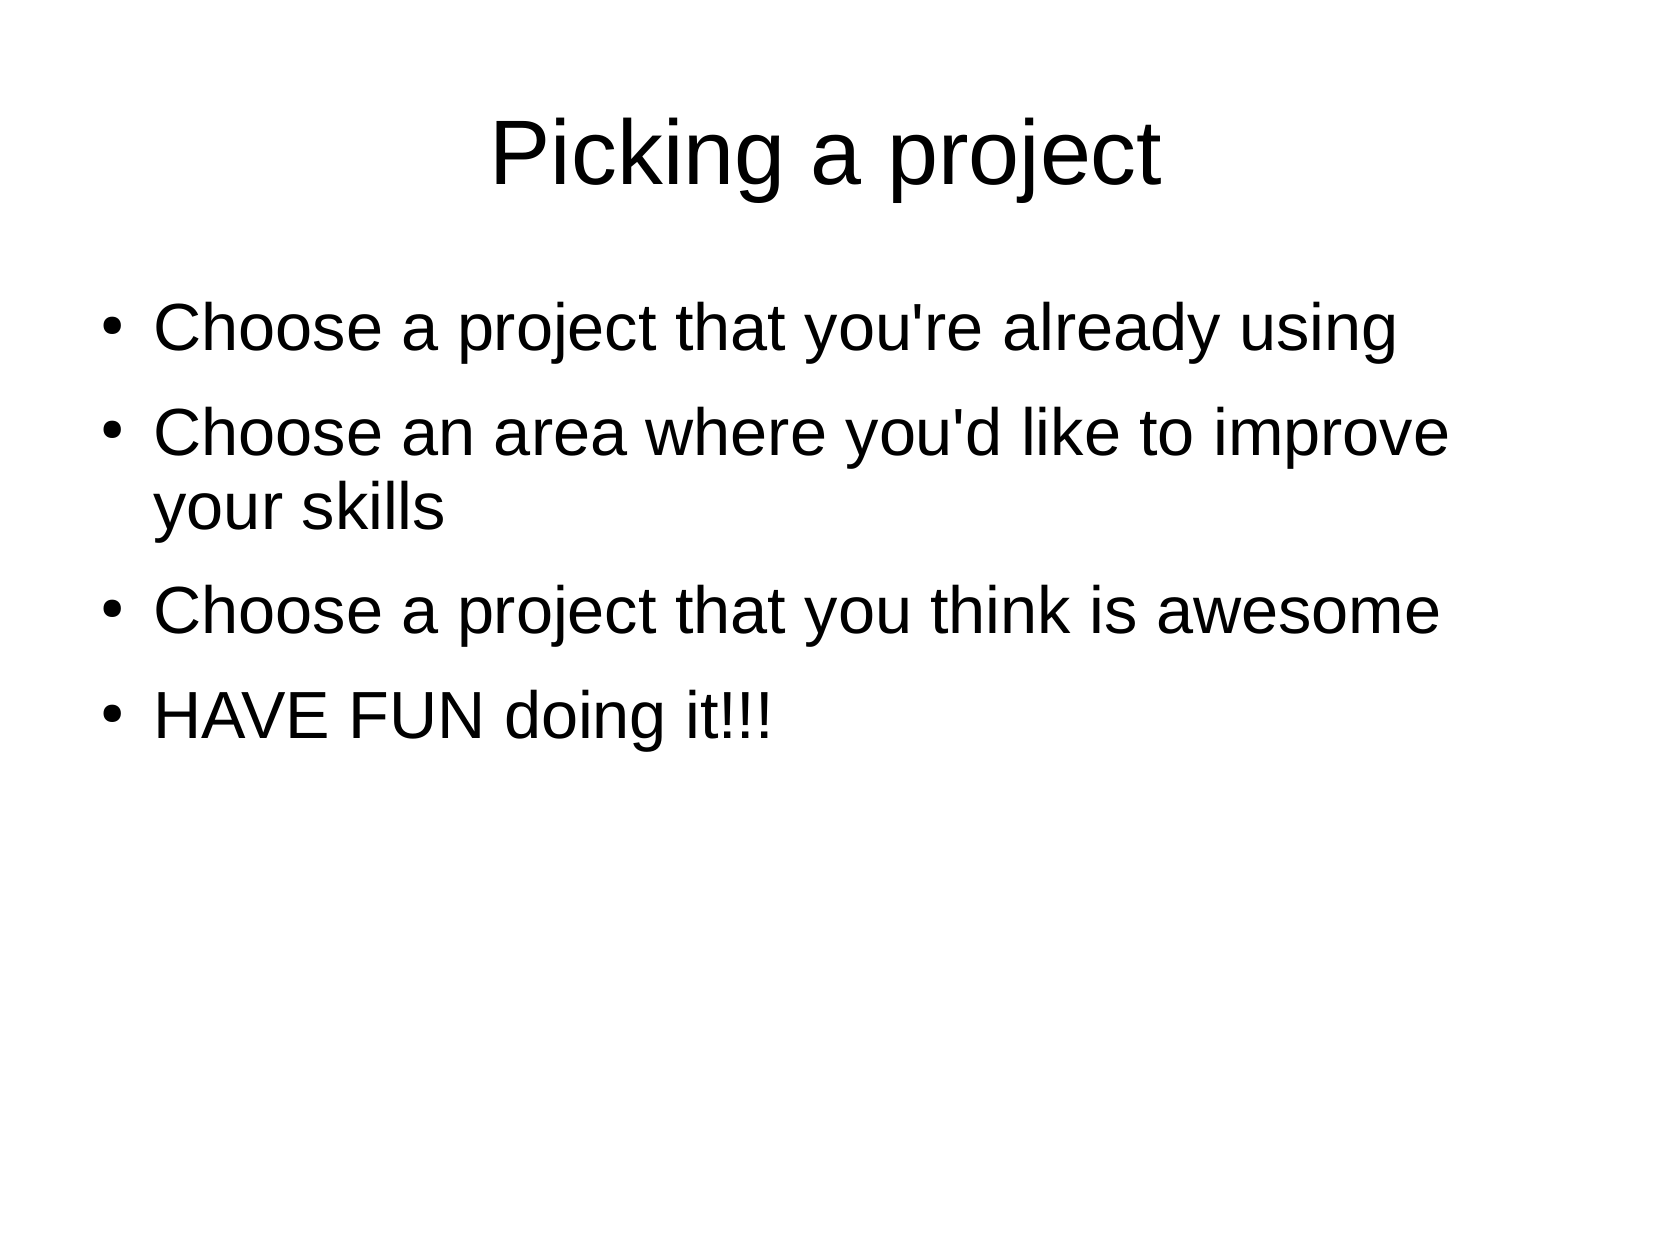

# Picking a project
Choose a project that you're already using
Choose an area where you'd like to improve your skills
Choose a project that you think is awesome
HAVE FUN doing it!!!